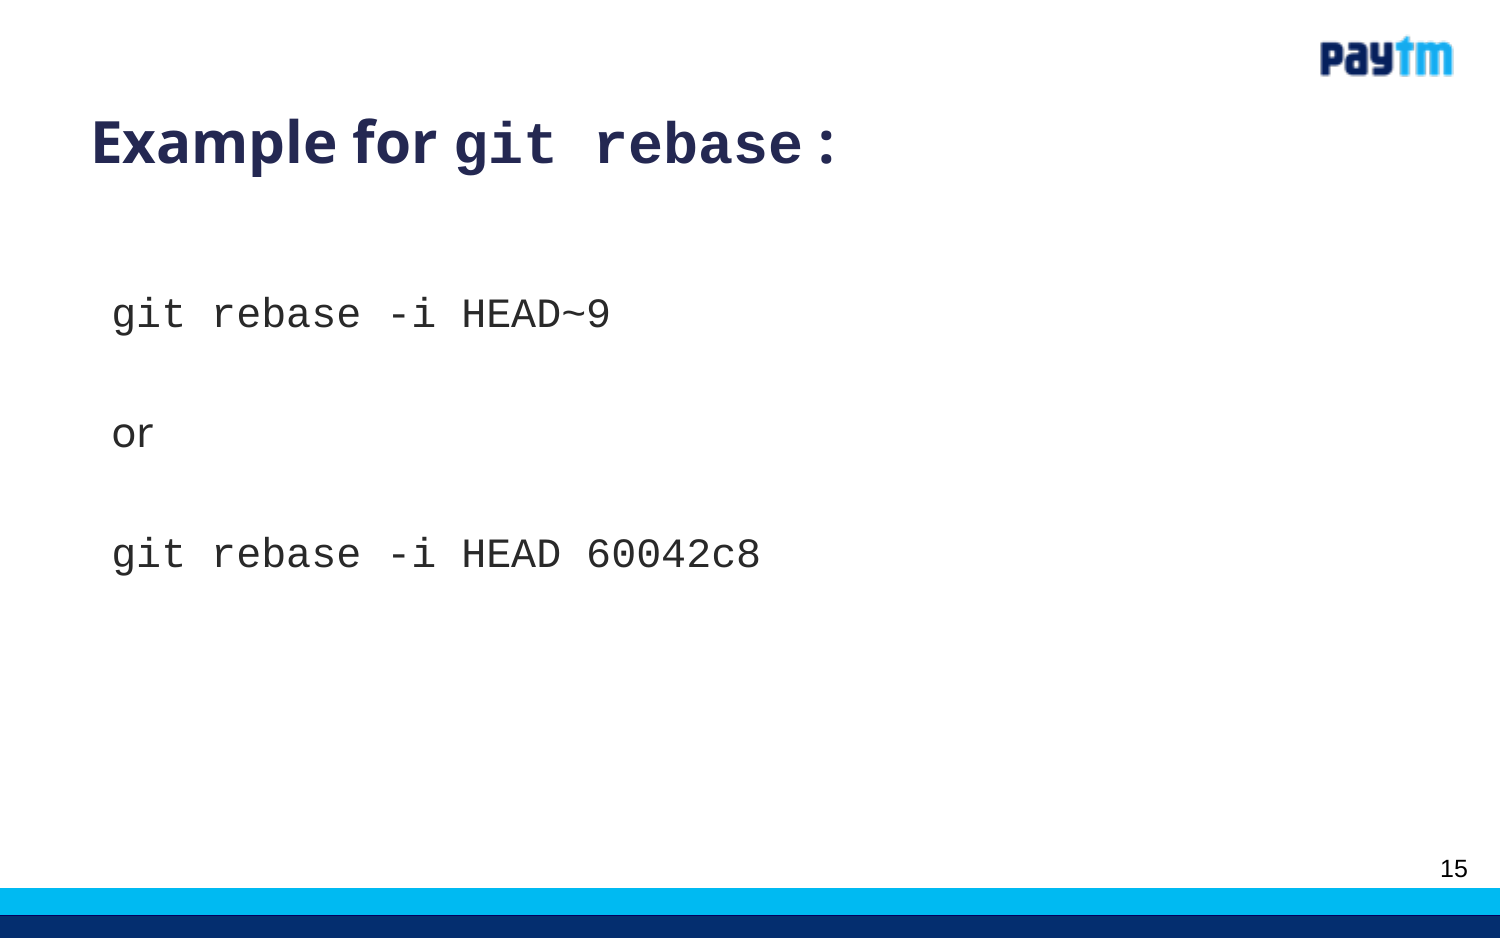

# Example for git rebase :
git rebase -i HEAD~9
or
git rebase -i HEAD 60042c8